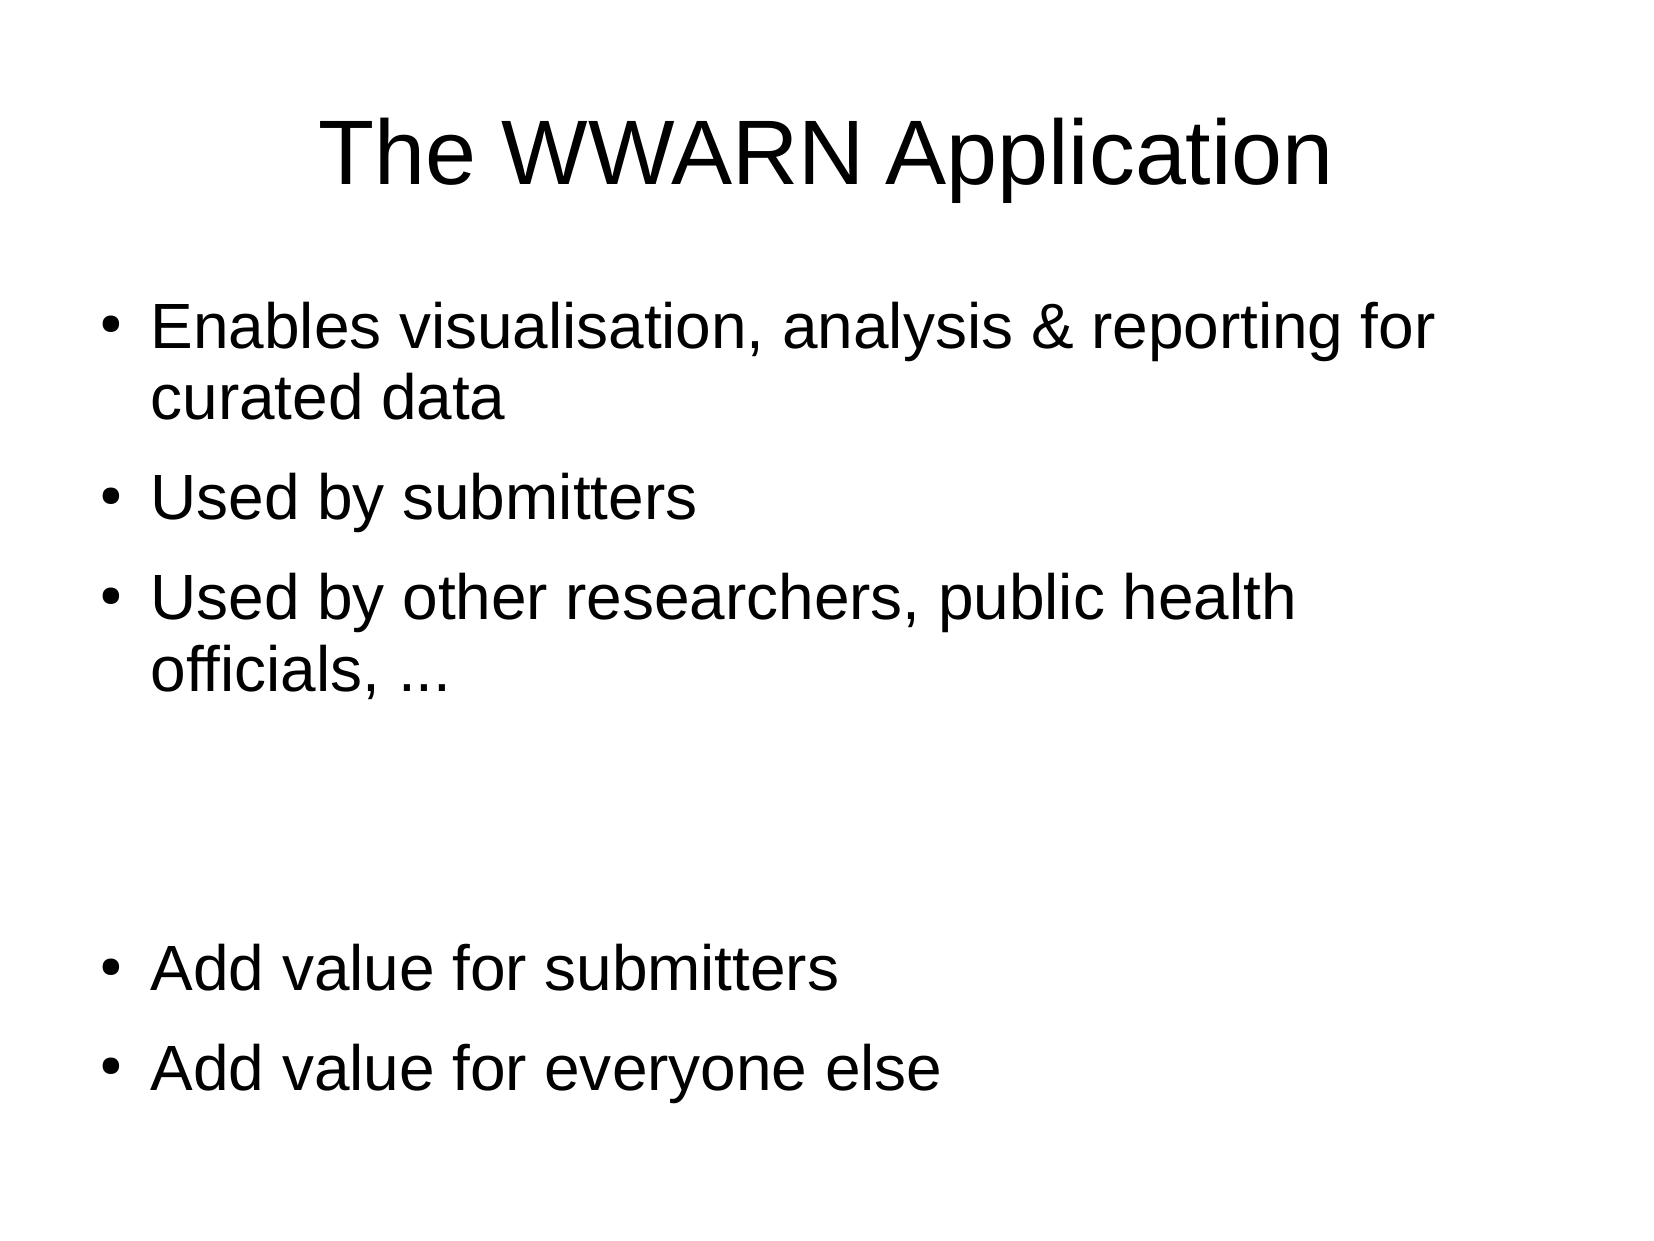

# The WWARN Application
Enables visualisation, analysis & reporting for curated data
Used by submitters
Used by other researchers, public health officials, ...
Add value for submitters
Add value for everyone else